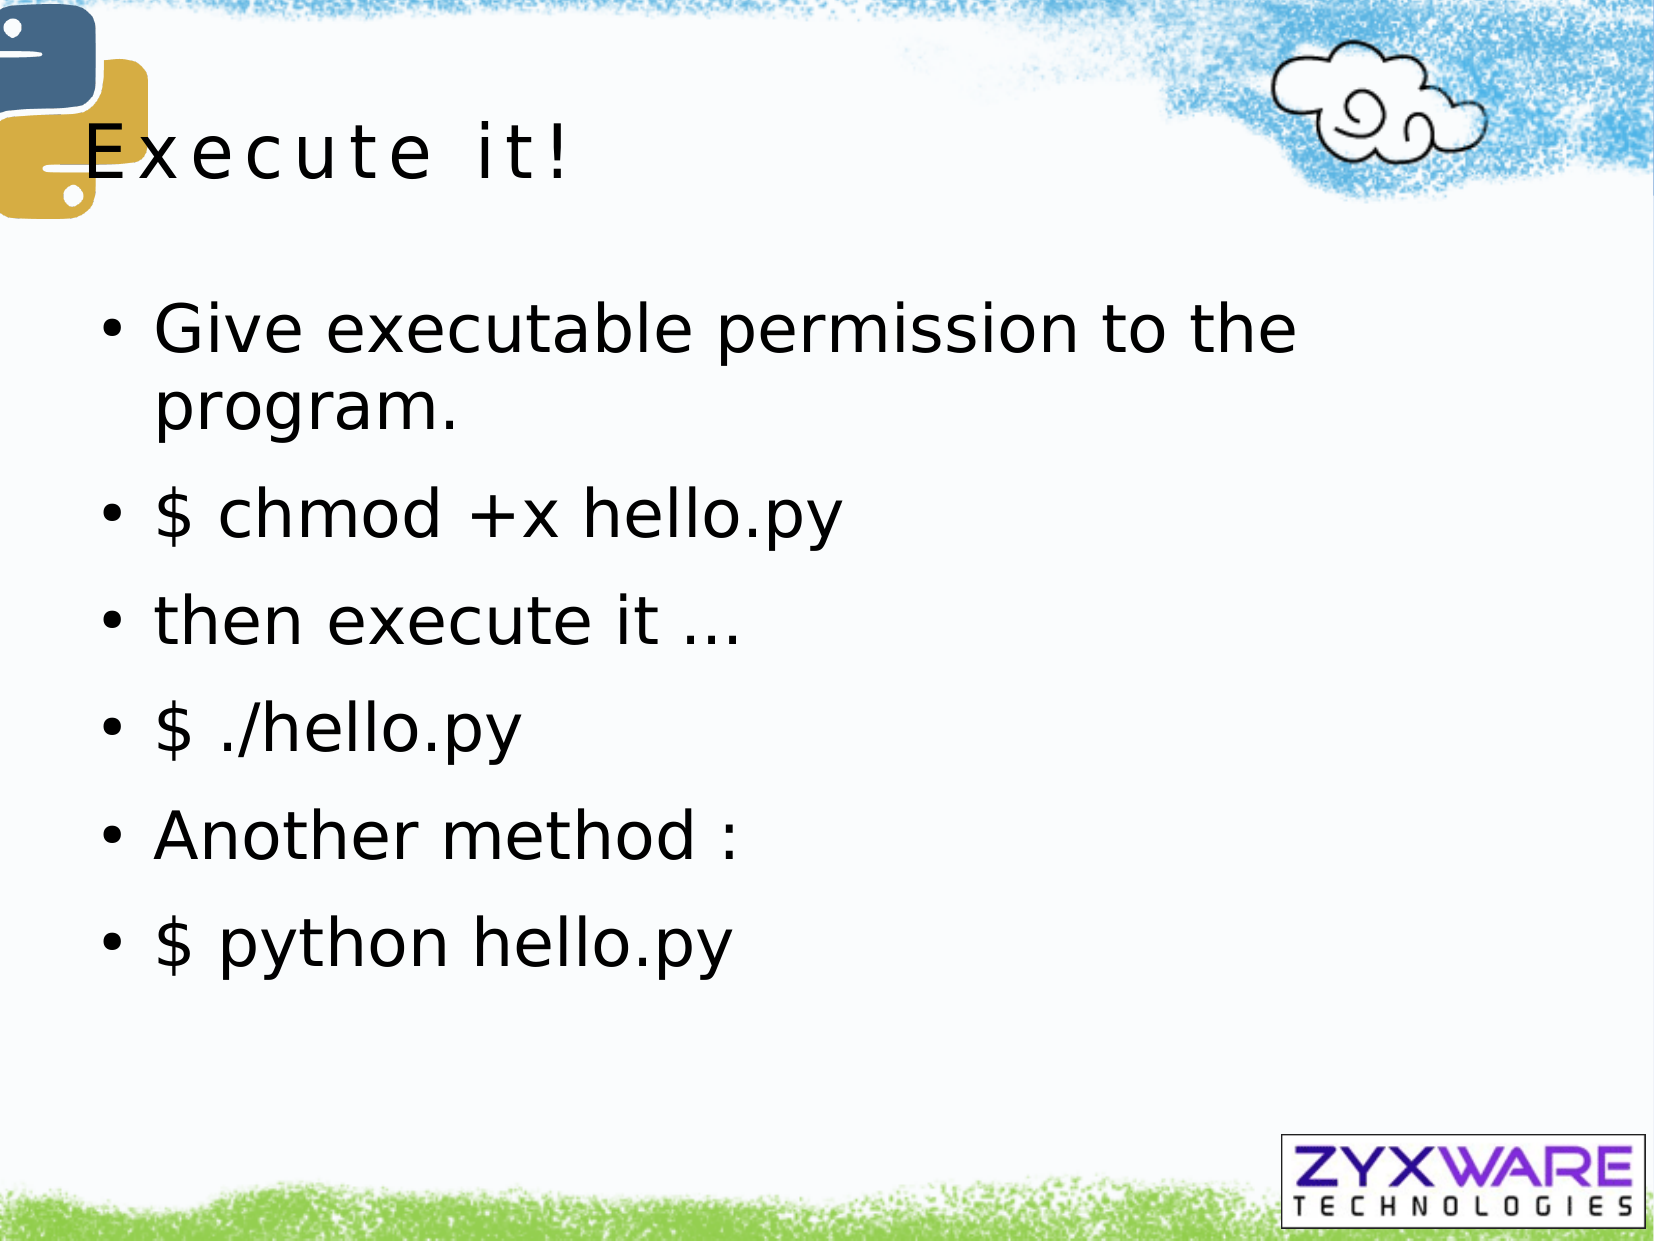

# Execute it!
Give executable permission to the program.
$ chmod +x hello.py
then execute it ...
$ ./hello.py
Another method :
$ python hello.py